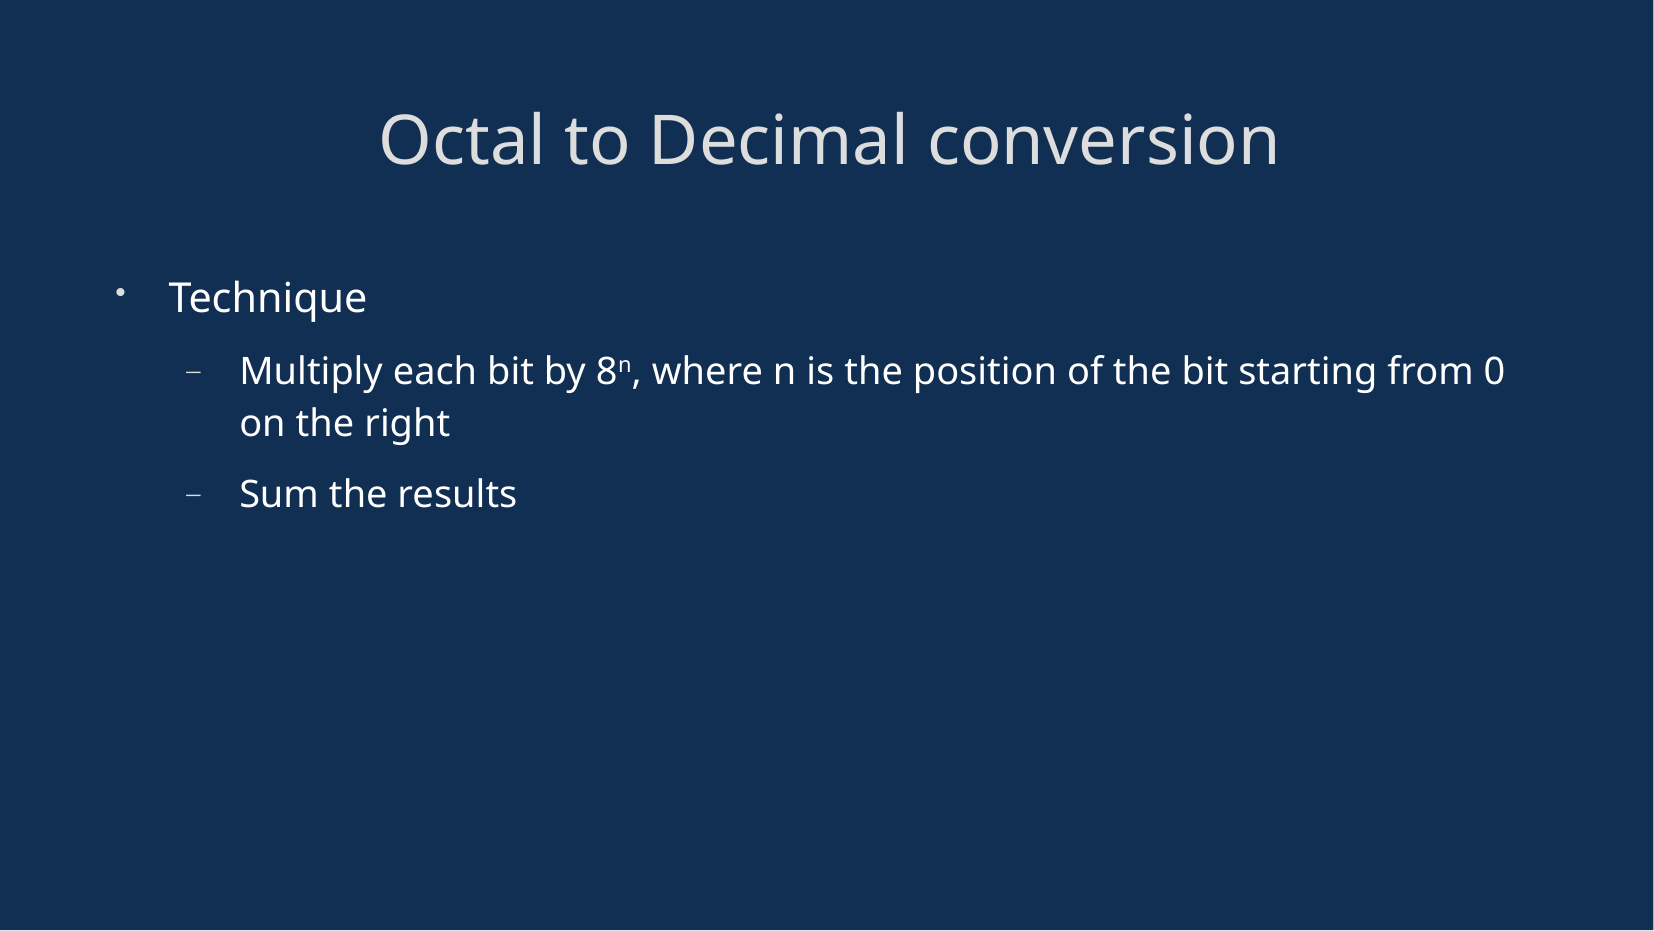

# Octal to Decimal conversion
Technique
Multiply each bit by 8n, where n is the position of the bit starting from 0 on the right
Sum the results